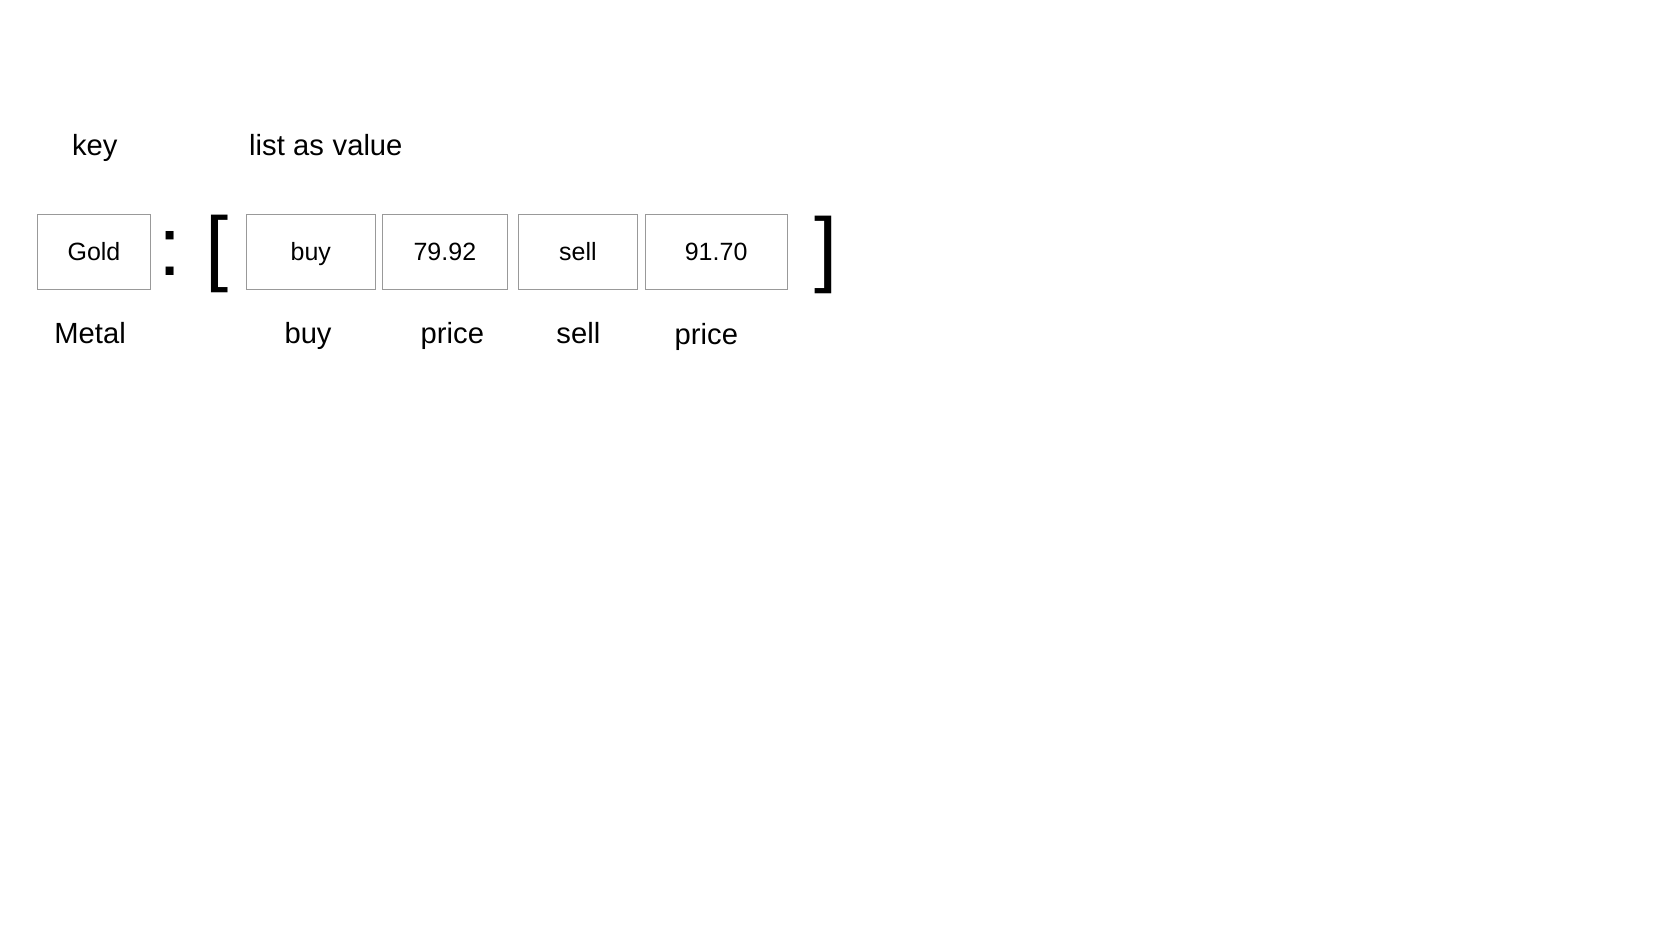

key
list as value
: [
]
Gold
buy
79.92
sell
91.70
Metal
buy
price
sell
price